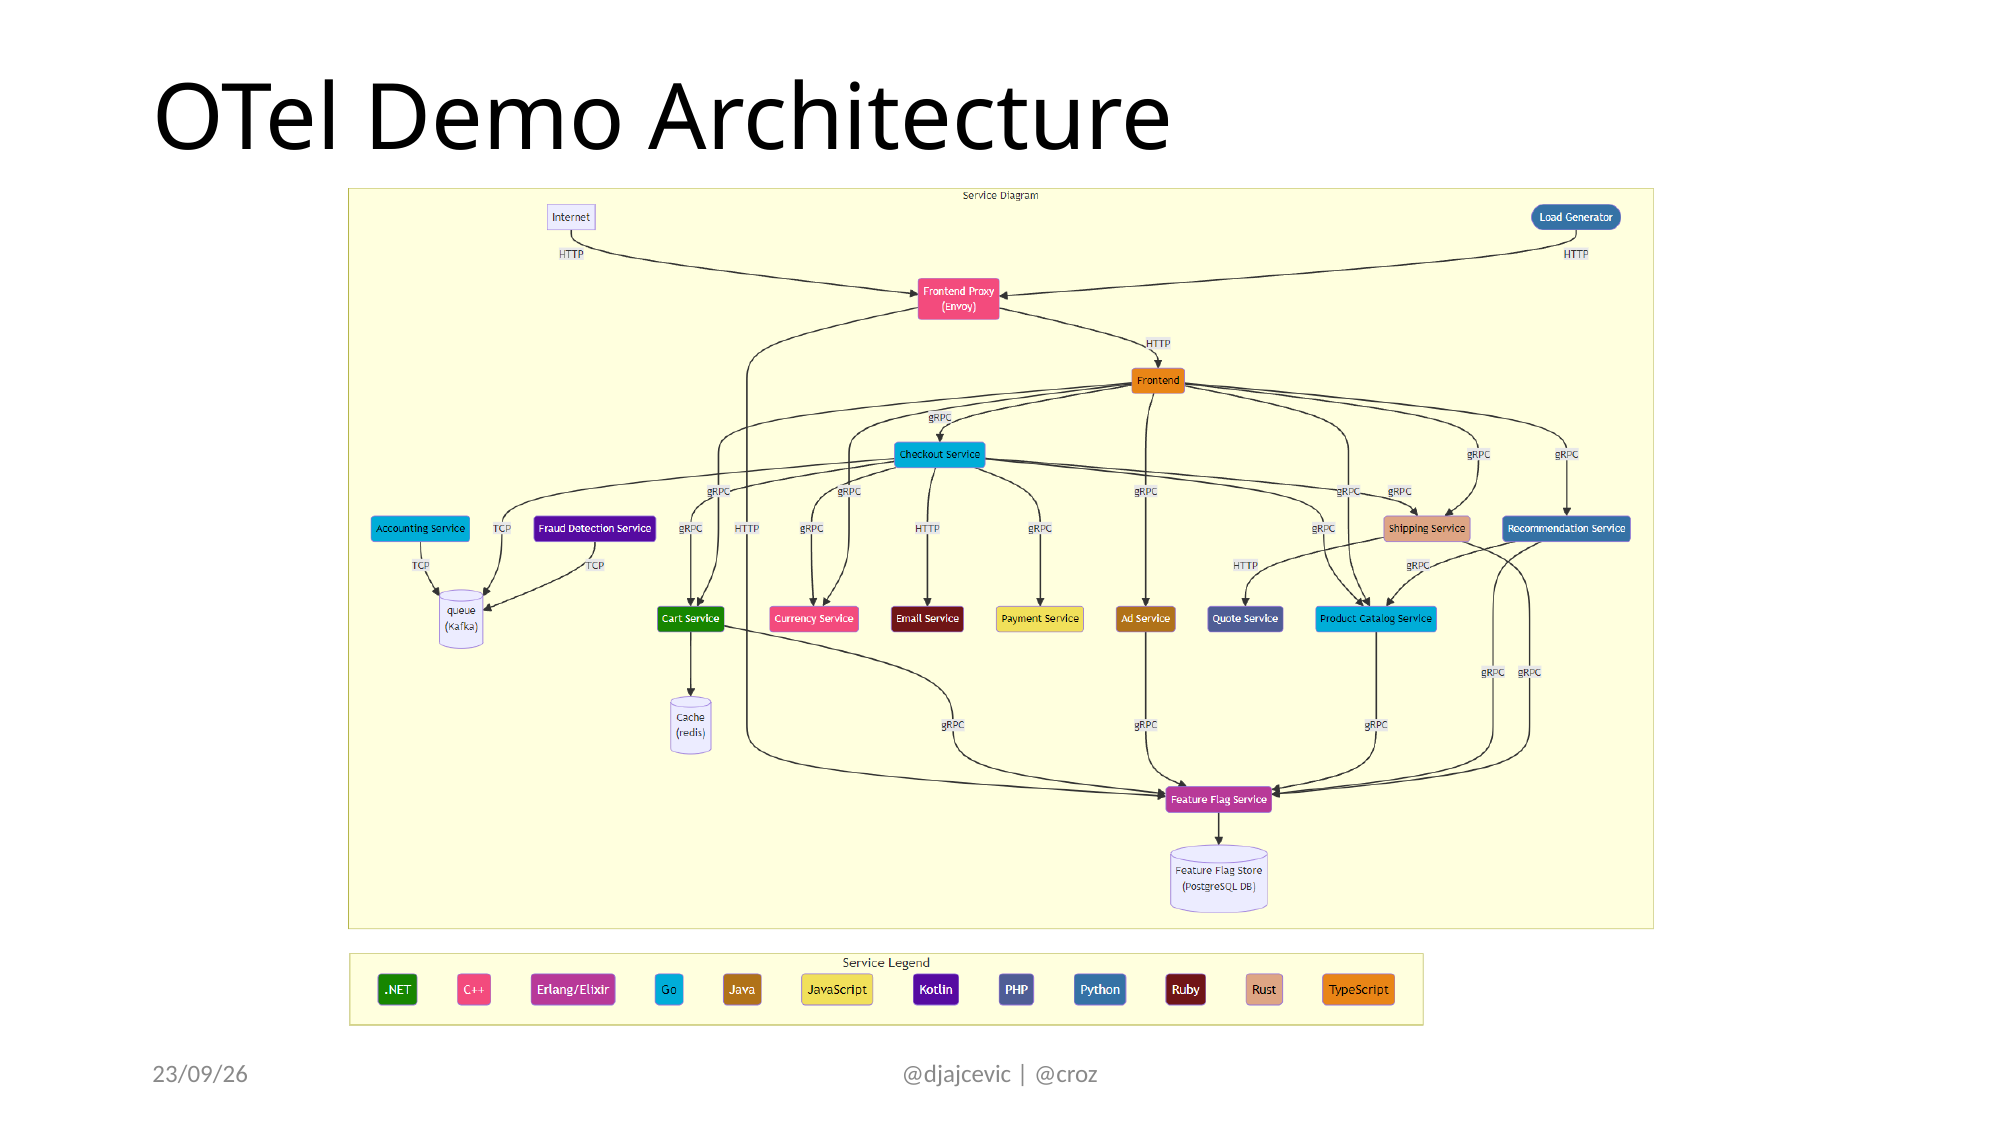

# OTel Demo Architecture
@djajcevic | @croz